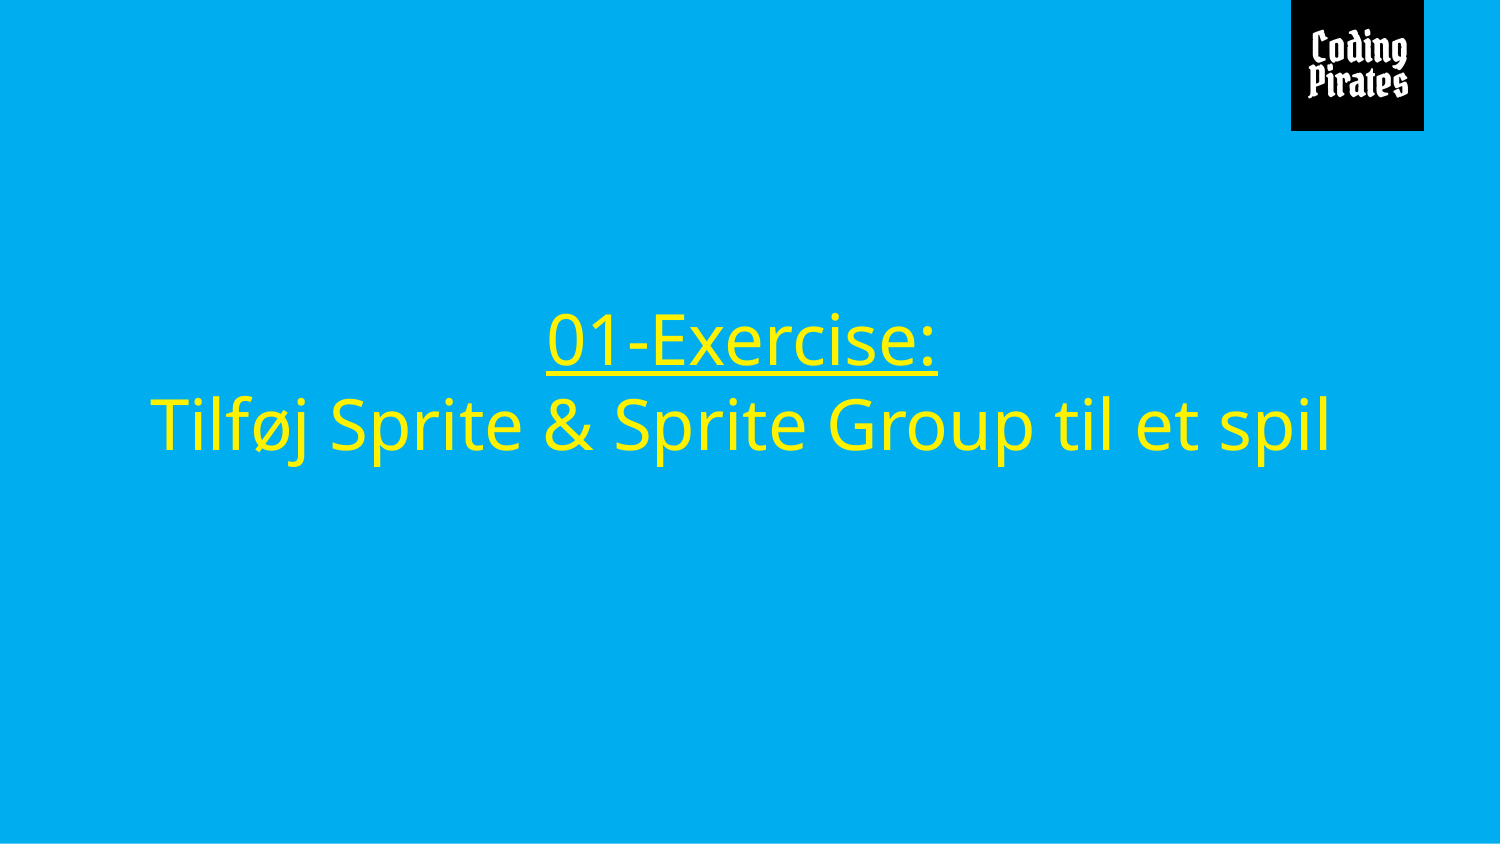

# 01-Exercise: Tilføj Sprite & Sprite Group til et spil